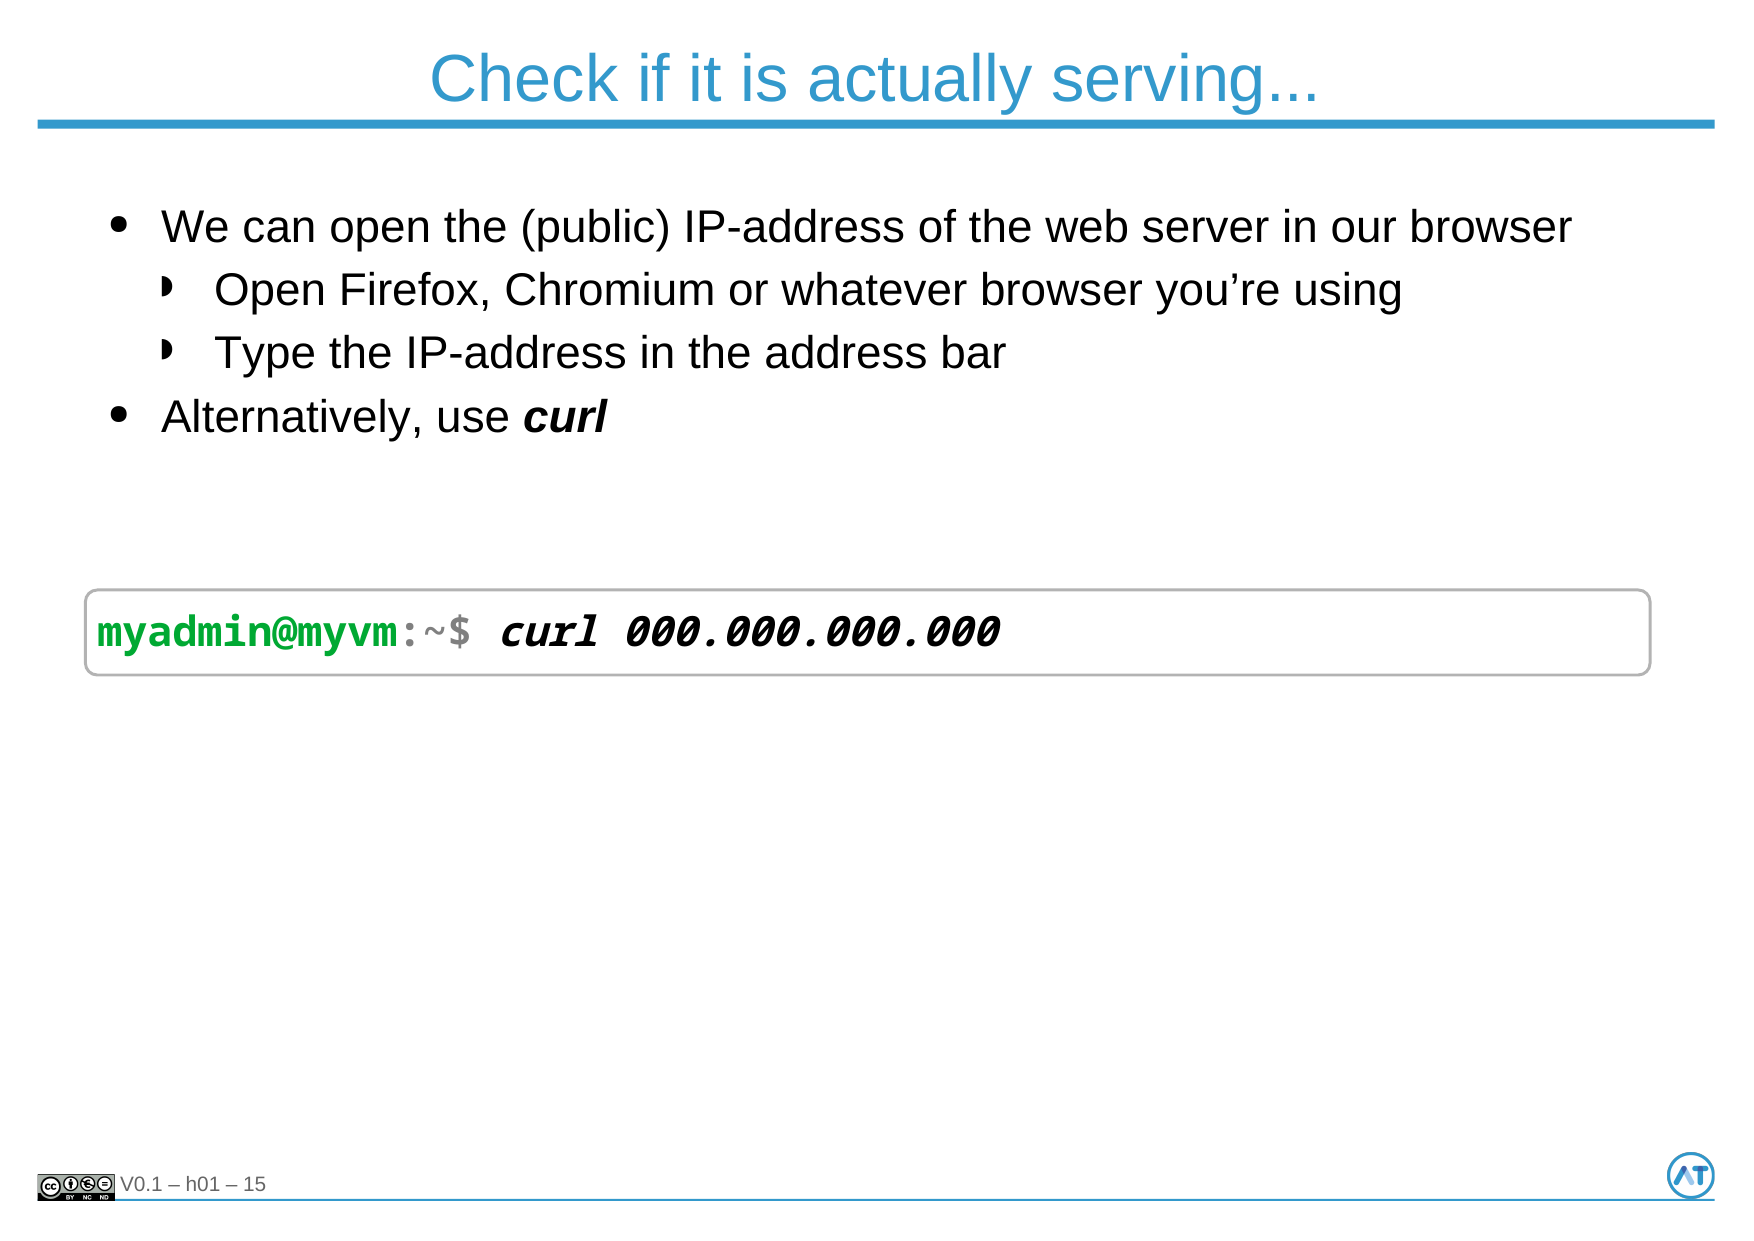

# Check if it is actually serving...
We can open the (public) IP-address of the web server in our browser
Open Firefox, Chromium or whatever browser you’re using
Type the IP-address in the address bar
Alternatively, use curl
myadmin@myvm:~$ curl 000.000.000.000